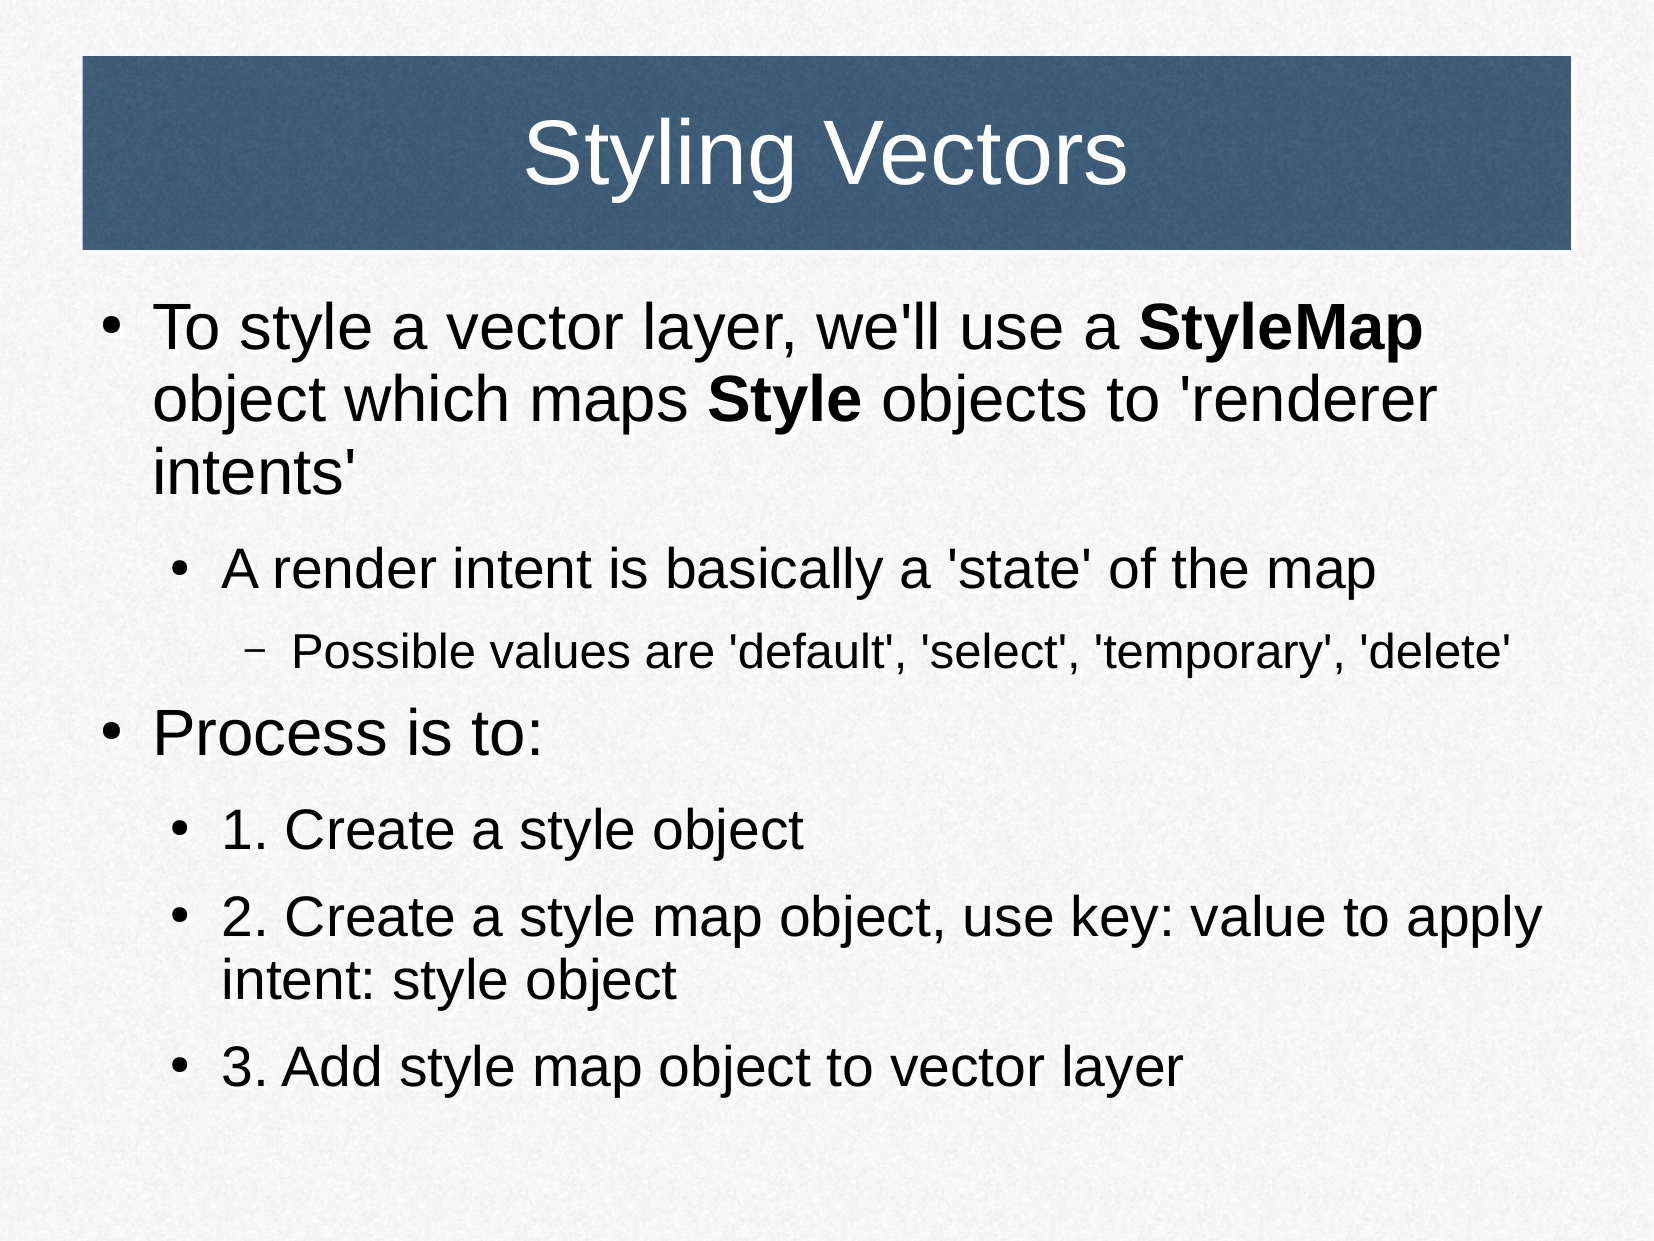

# Styling Vectors
To style a vector layer, we'll use a StyleMap object which maps Style objects to 'renderer intents'
A render intent is basically a 'state' of the map
Possible values are 'default', 'select', 'temporary', 'delete'
Process is to:
1. Create a style object
2. Create a style map object, use key: value to apply intent: style object
3. Add style map object to vector layer